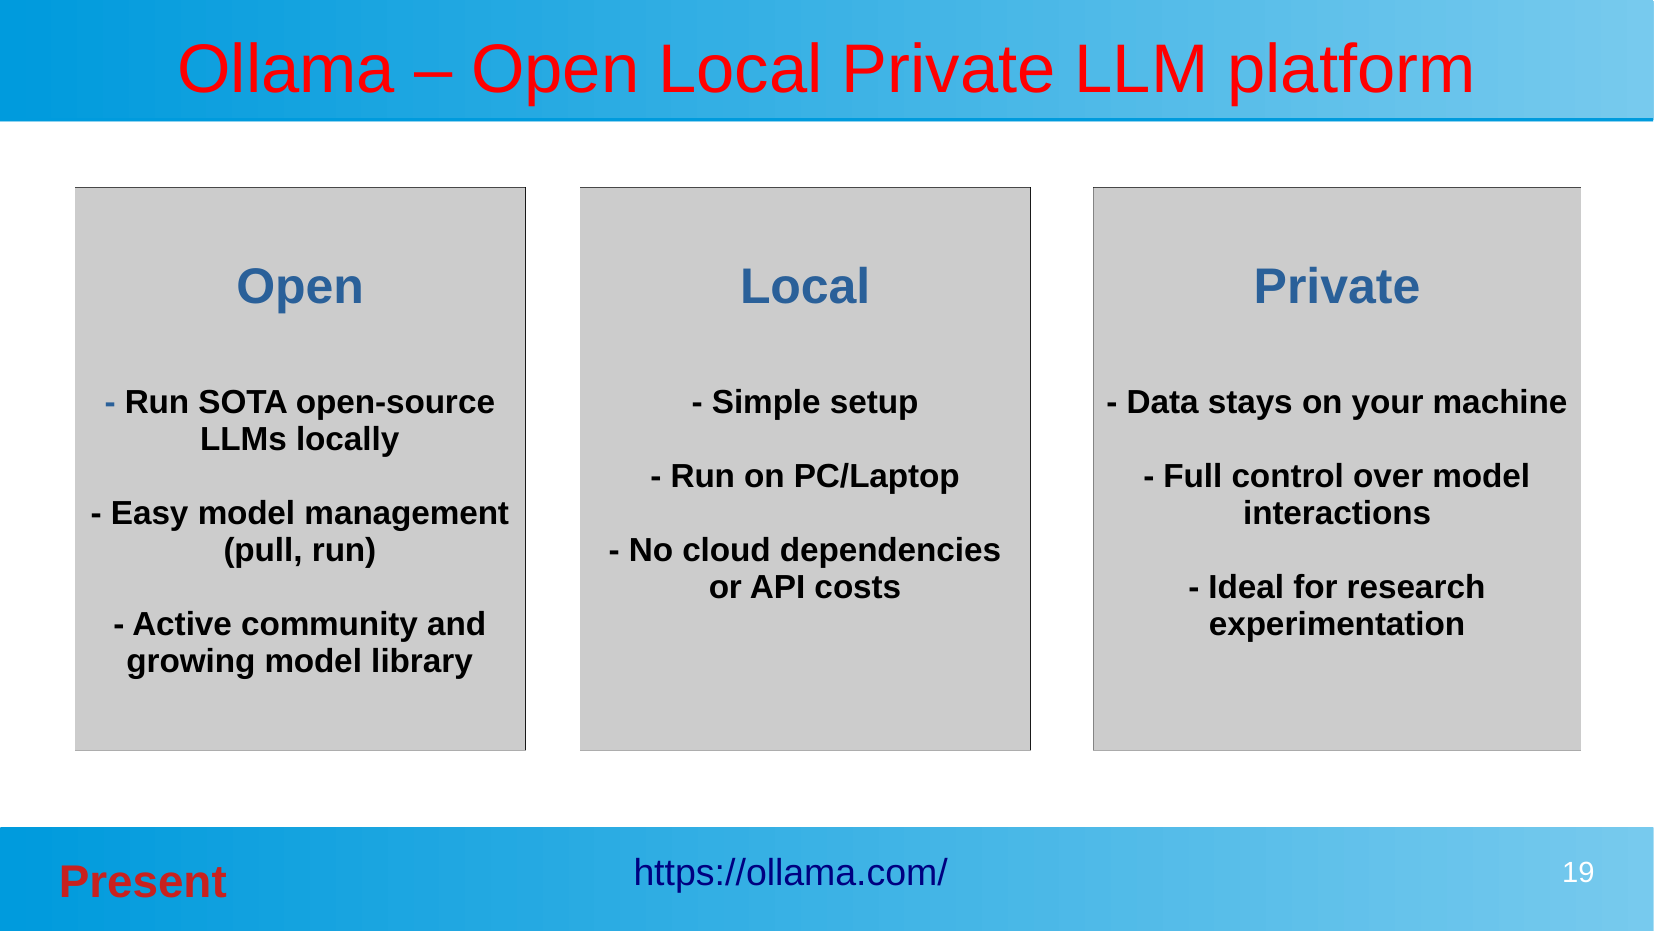

# Ollama – Open Local Private LLM platform
Open
- Run SOTA open-source LLMs locally
- Easy model management (pull, run)
- Active community and growing model library
Local
- Simple setup
- Run on PC/Laptop
- No cloud dependencies
or API costs
Private
- Data stays on your machine
- Full control over model interactions
- Ideal for research experimentation
https://ollama.com/
19